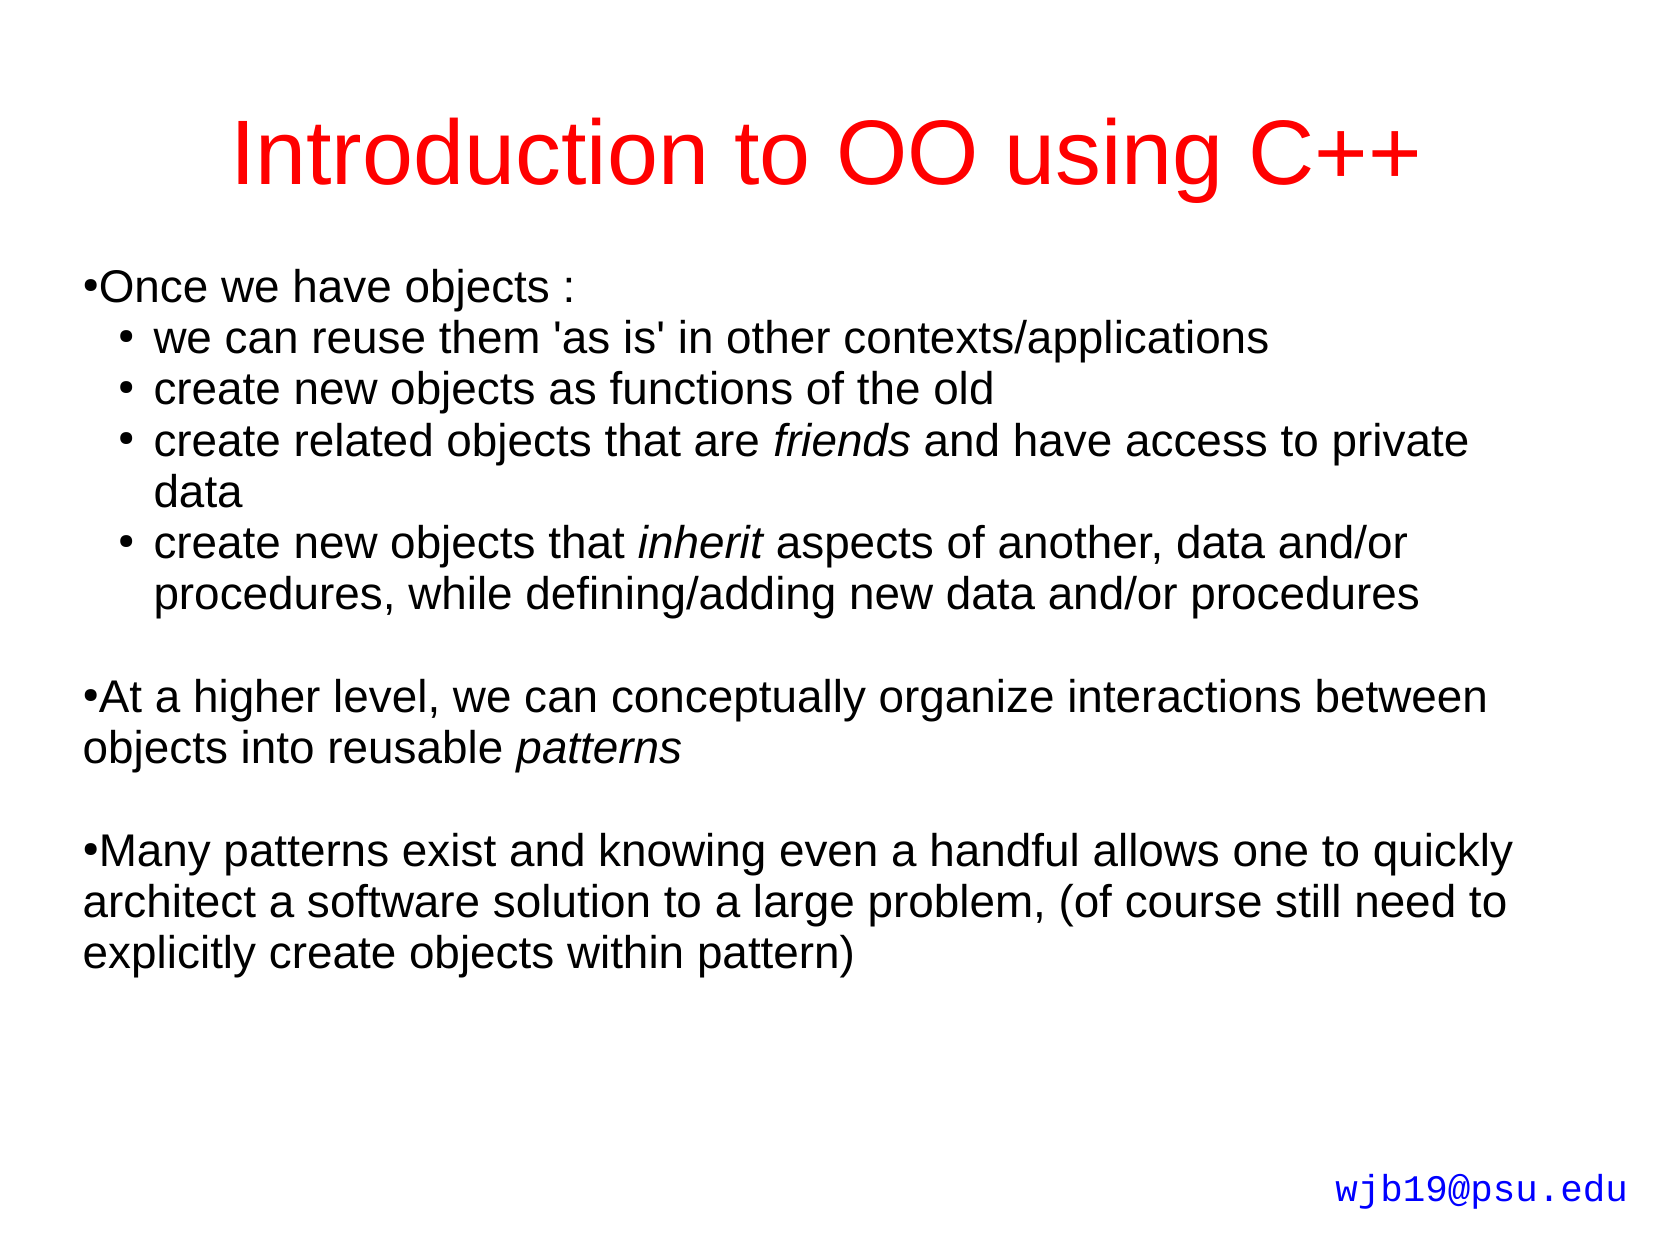

# Introduction to OO using C++
Once we have objects :
we can reuse them 'as is' in other contexts/applications
create new objects as functions of the old
create related objects that are friends and have access to private data
create new objects that inherit aspects of another, data and/or procedures, while defining/adding new data and/or procedures
At a higher level, we can conceptually organize interactions between objects into reusable patterns
Many patterns exist and knowing even a handful allows one to quickly architect a software solution to a large problem, (of course still need to explicitly create objects within pattern)
wjb19@psu.edu